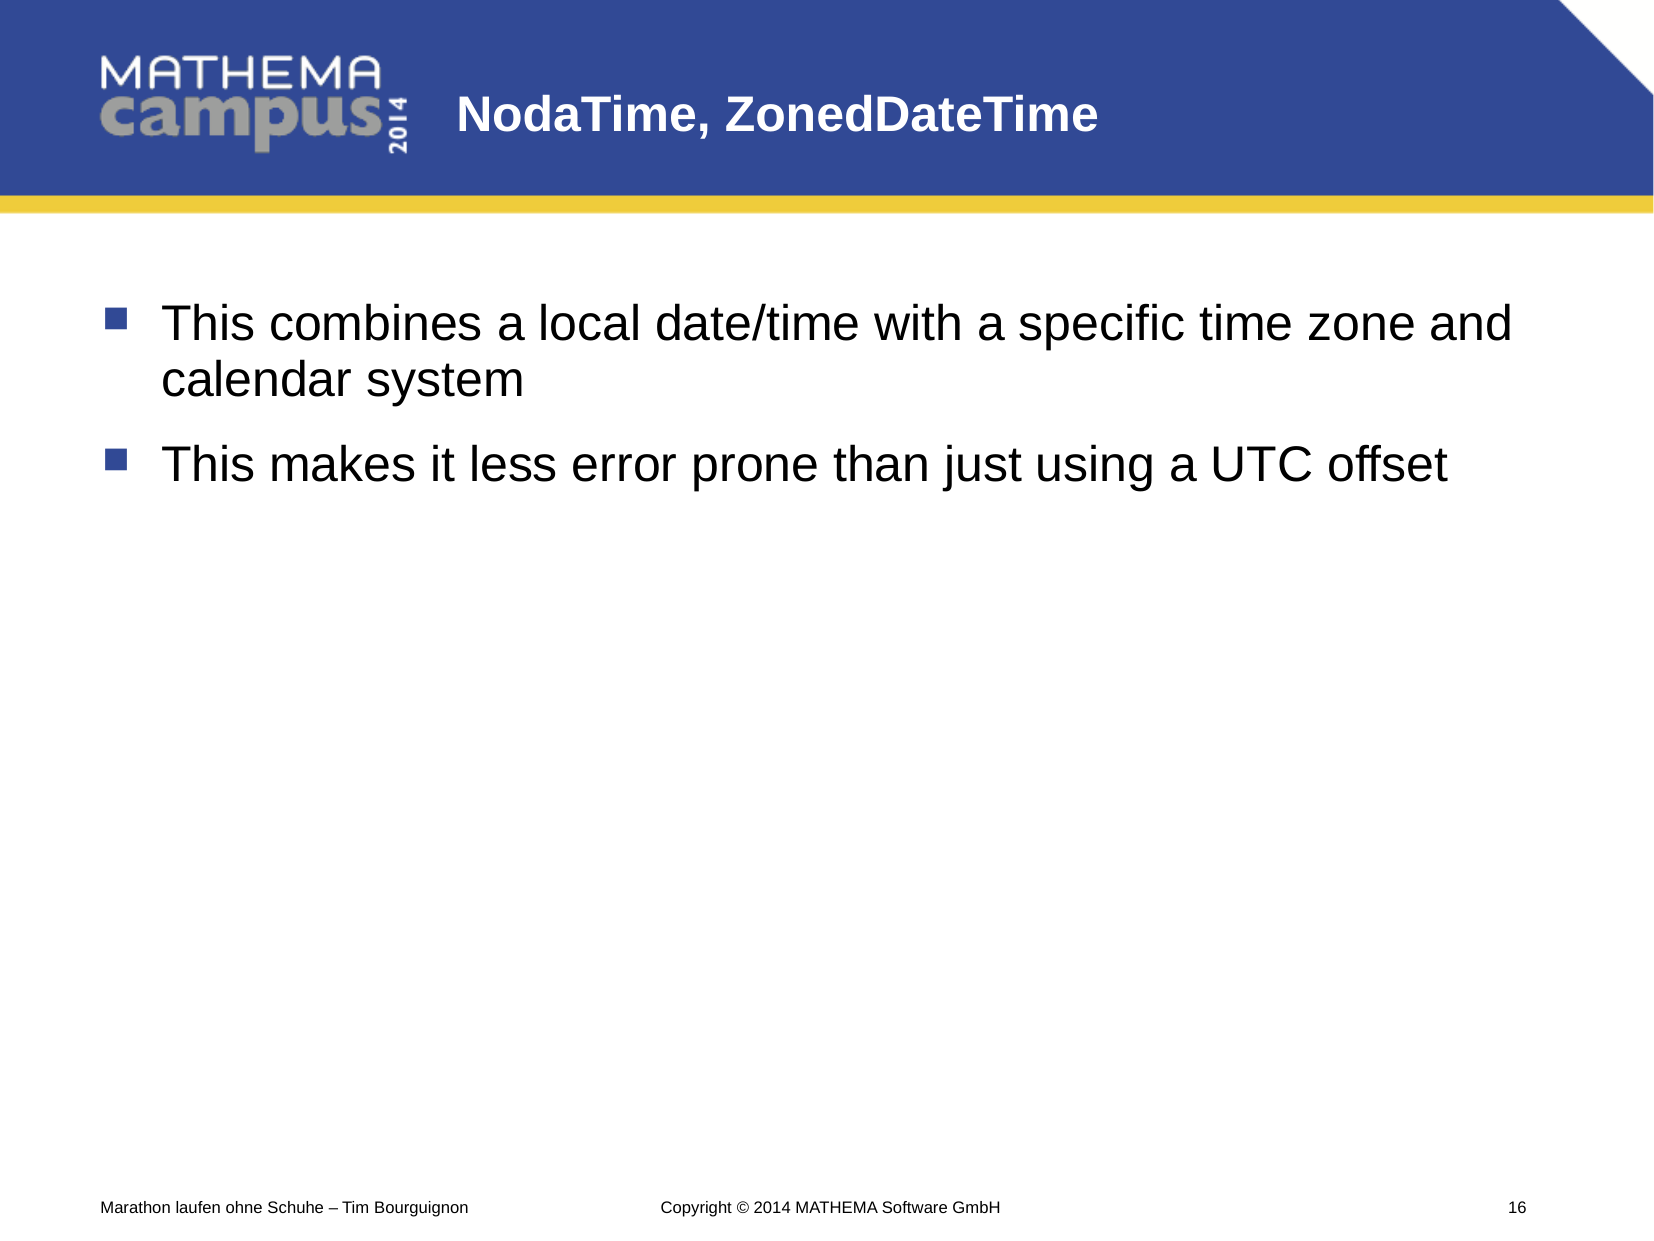

# NodaTime, ZonedDateTime
This combines a local date/time with a specific time zone and calendar system
This makes it less error prone than just using a UTC offset